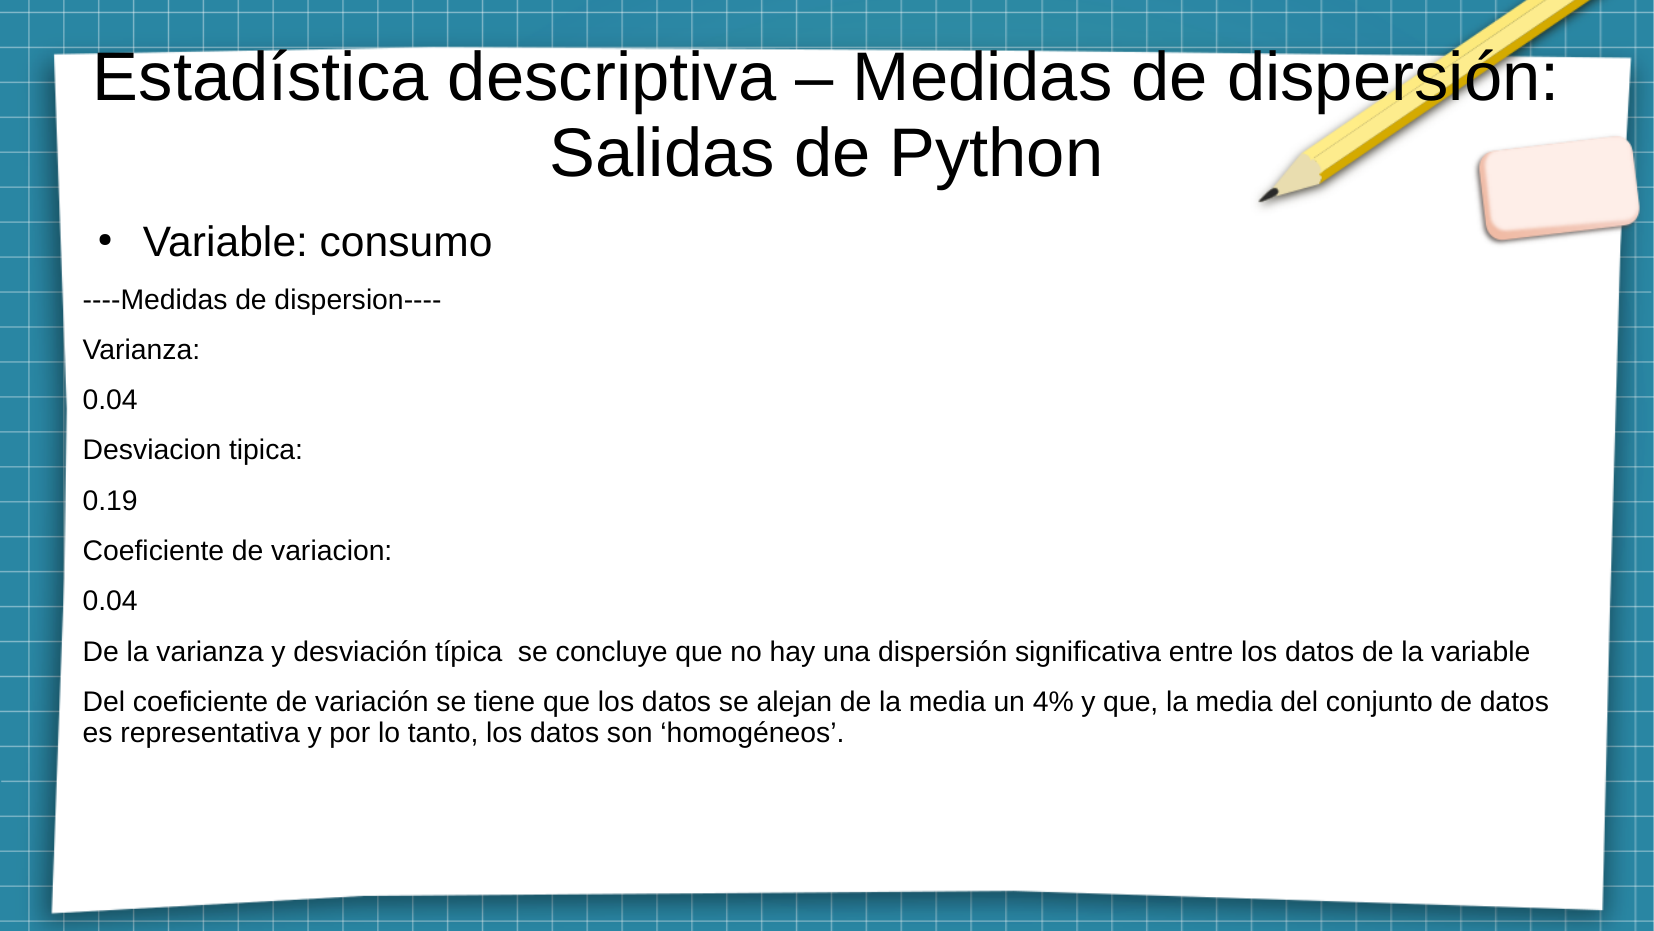

# Estadística descriptiva – Medidas de dispersión: Salidas de Python
Variable: consumo
----Medidas de dispersion----
Varianza:
0.04
Desviacion tipica:
0.19
Coeficiente de variacion:
0.04
De la varianza y desviación típica se concluye que no hay una dispersión significativa entre los datos de la variable
Del coeficiente de variación se tiene que los datos se alejan de la media un 4% y que, la media del conjunto de datos es representativa y por lo tanto, los datos son ‘homogéneos’.